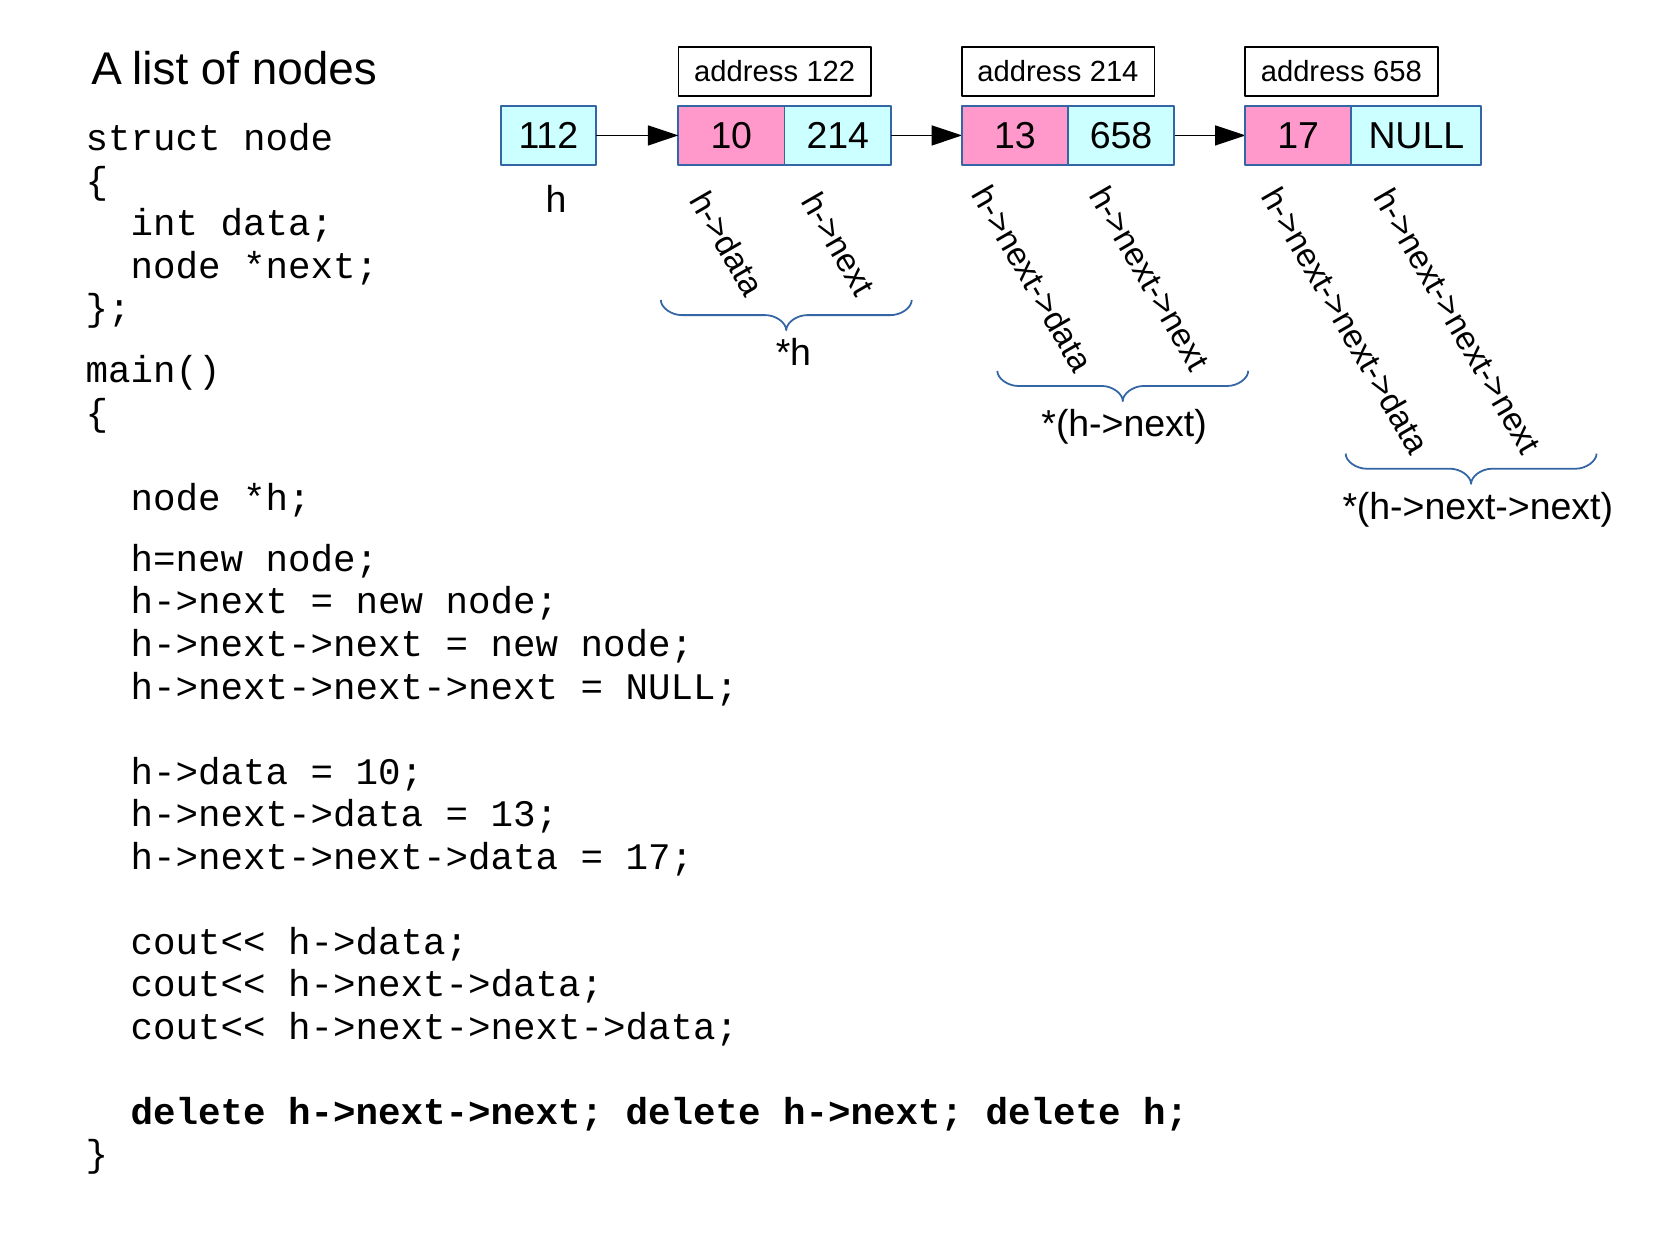

A list of nodes
address 122
address 214
address 658
112
10
214
13
658
17
NULL
struct node
{
 int data;
 node *next;
};
main()
{
 node *h;
 h=new node;
 h->next = new node;
 h->next->next = new node;
 h->next->next->next = NULL;
 h->data = 10;
 h->next->data = 13;
 h->next->next->data = 17;
 cout<< h->data;
 cout<< h->next->data;
 cout<< h->next->next->data;
 delete h->next->next; delete h->next; delete h;
}
h
h->data
h->next
h->next->next
h->next->data
h->next->next->data
h->next->next->next
*h
*(h->next)
*(h->next->next)